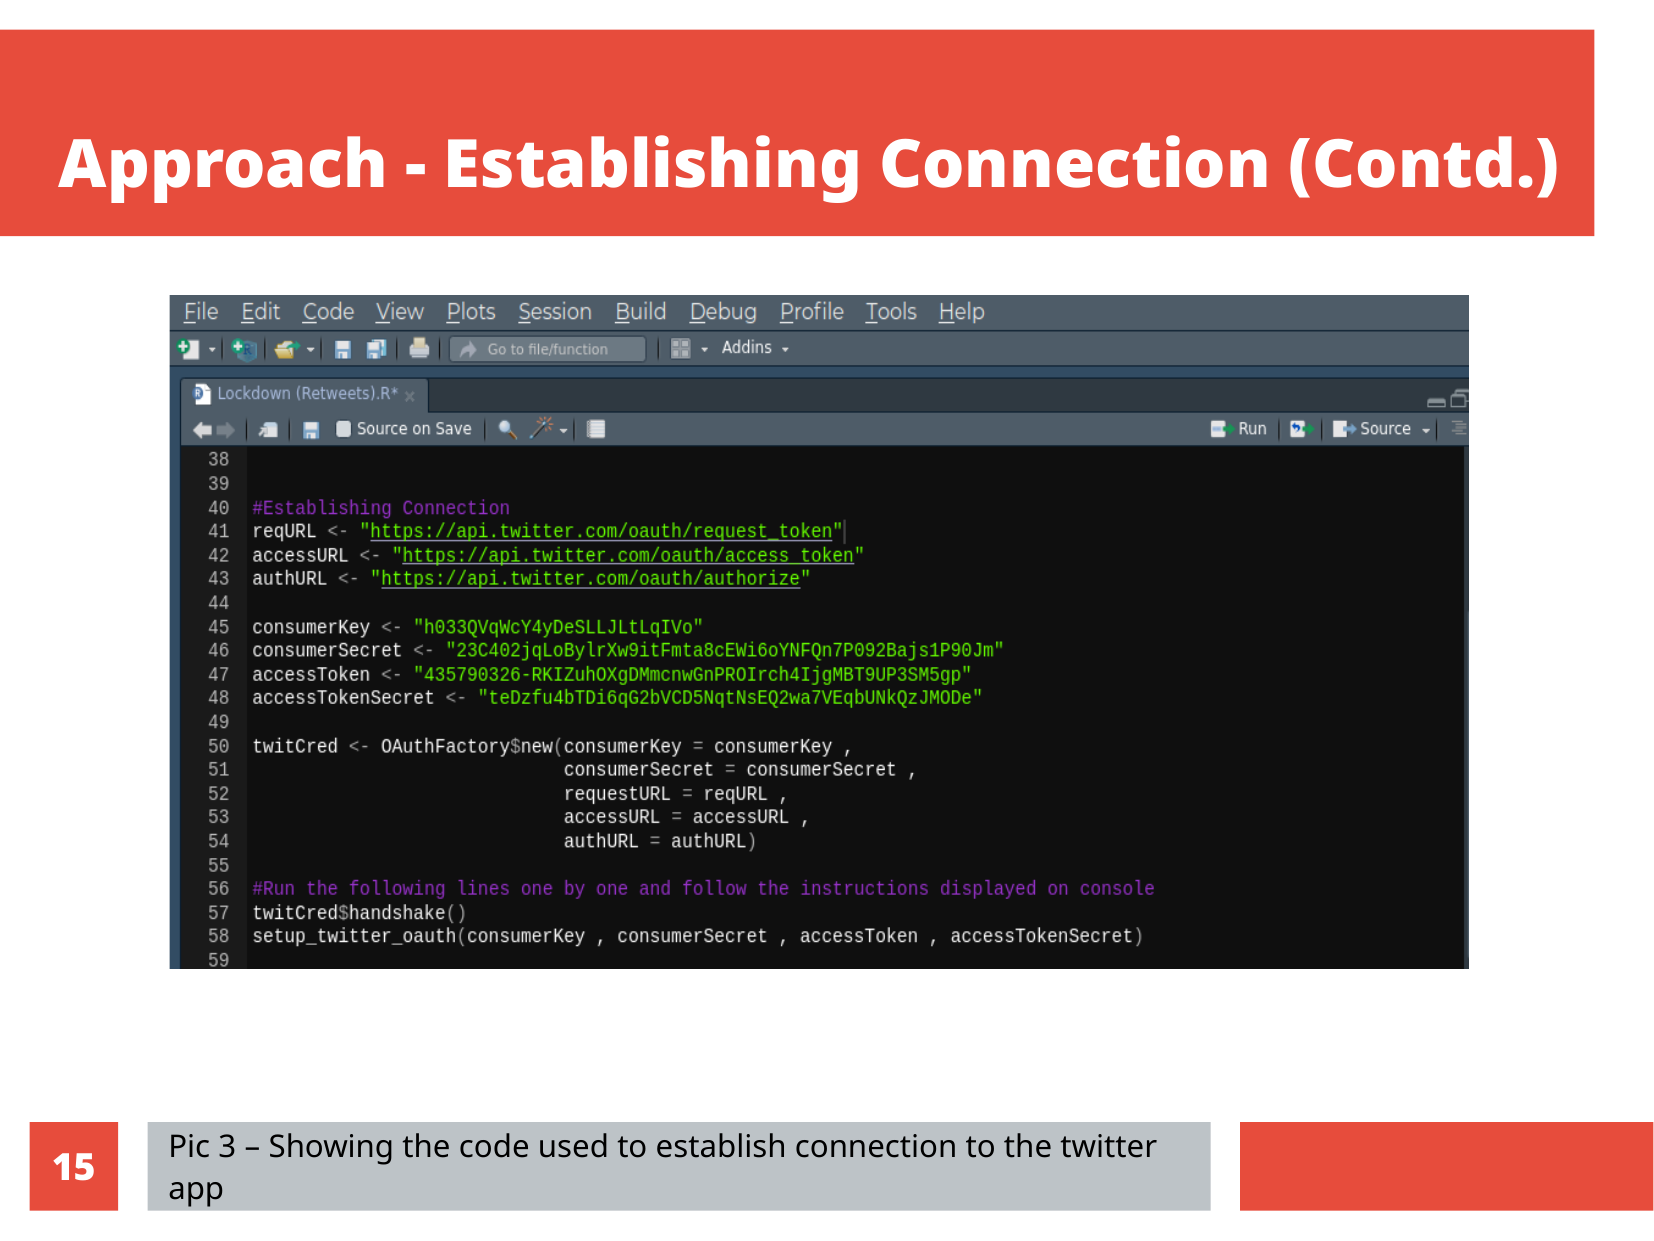

# Approach - Establishing Connection (Contd.)
Pic 3 – Showing the code used to establish connection to the twitter app
15